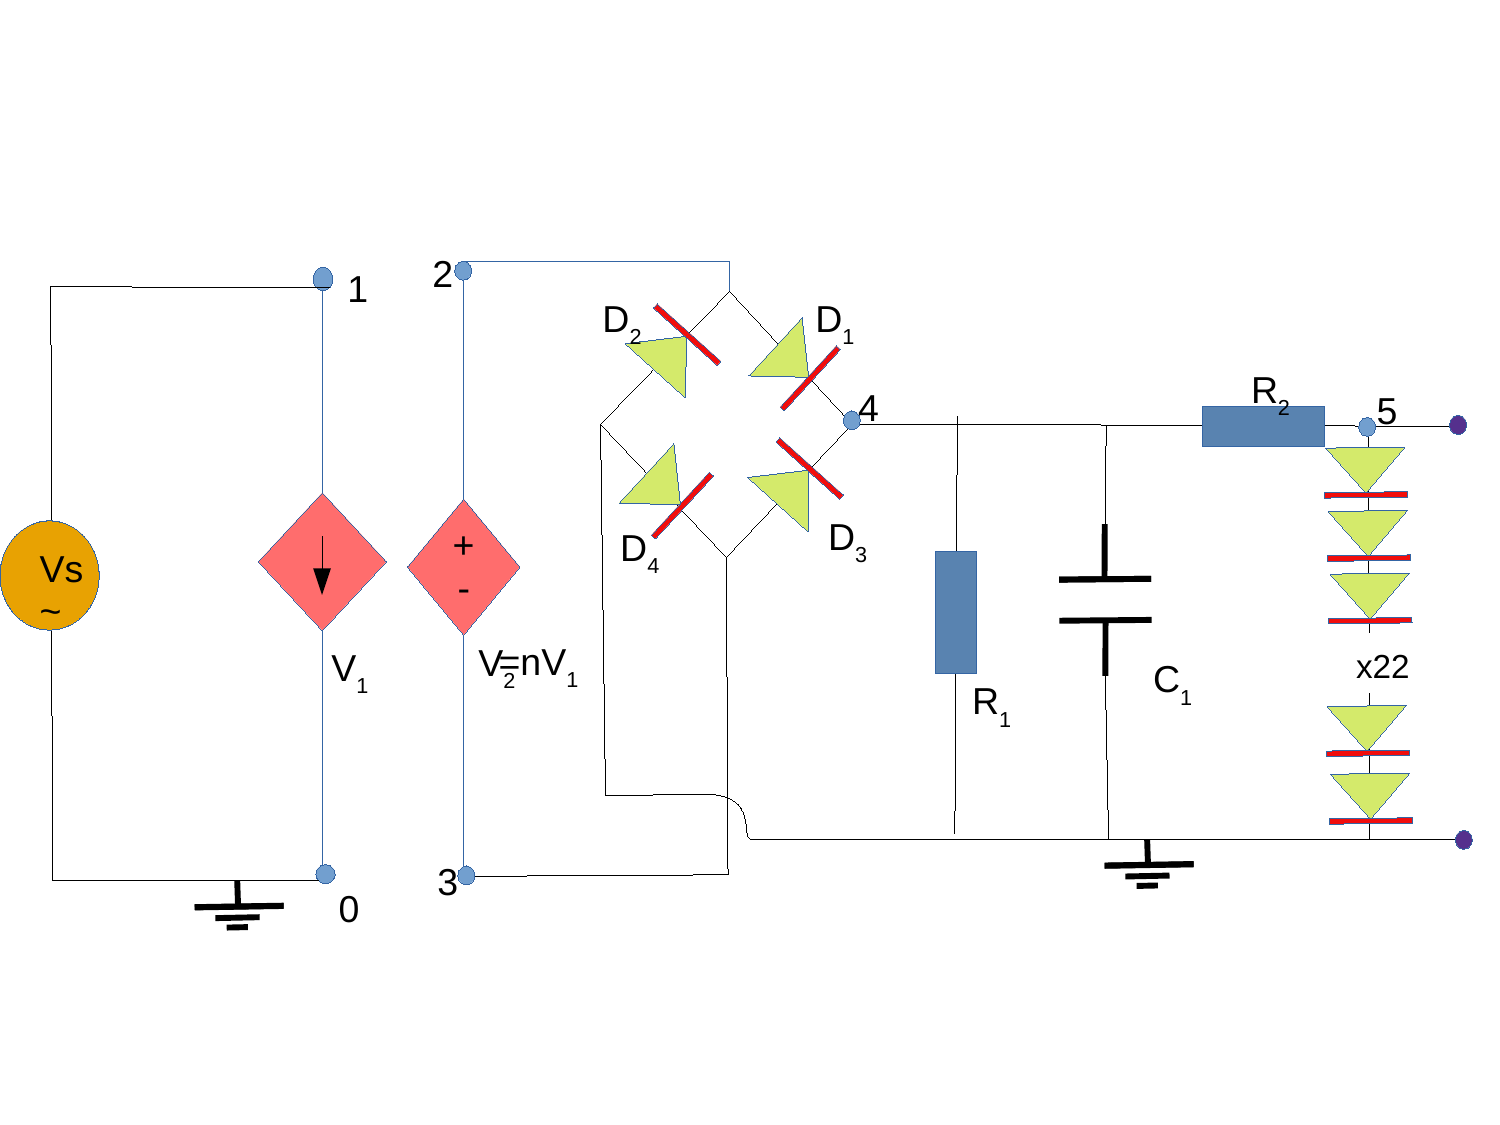

2
1
D2
D1
R2
4
5
+
-
D3
D4
Vs
~
=nV1
V2
V1
x22
C1
R1
3
0
bla
1